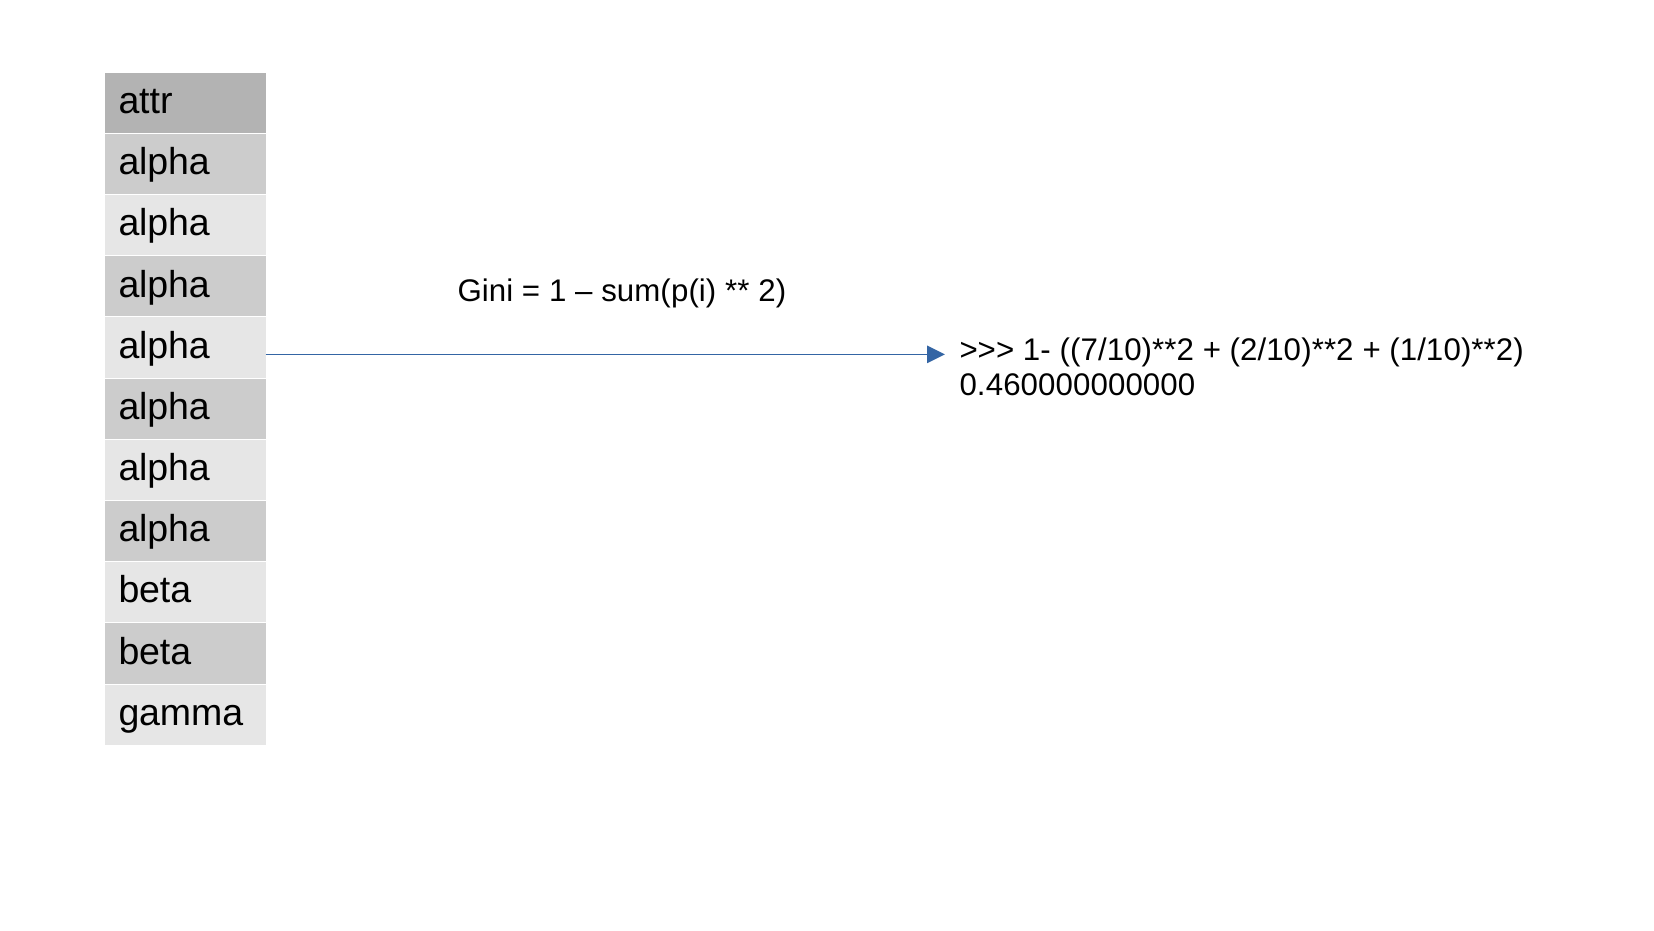

| attr |
| --- |
| alpha |
| alpha |
| alpha |
| alpha |
| alpha |
| alpha |
| alpha |
| beta |
| beta |
| gamma |
Gini = 1 – sum(p(i) ** 2)
>>> 1- ((7/10)**2 + (2/10)**2 + (1/10)**2)
0.460000000000